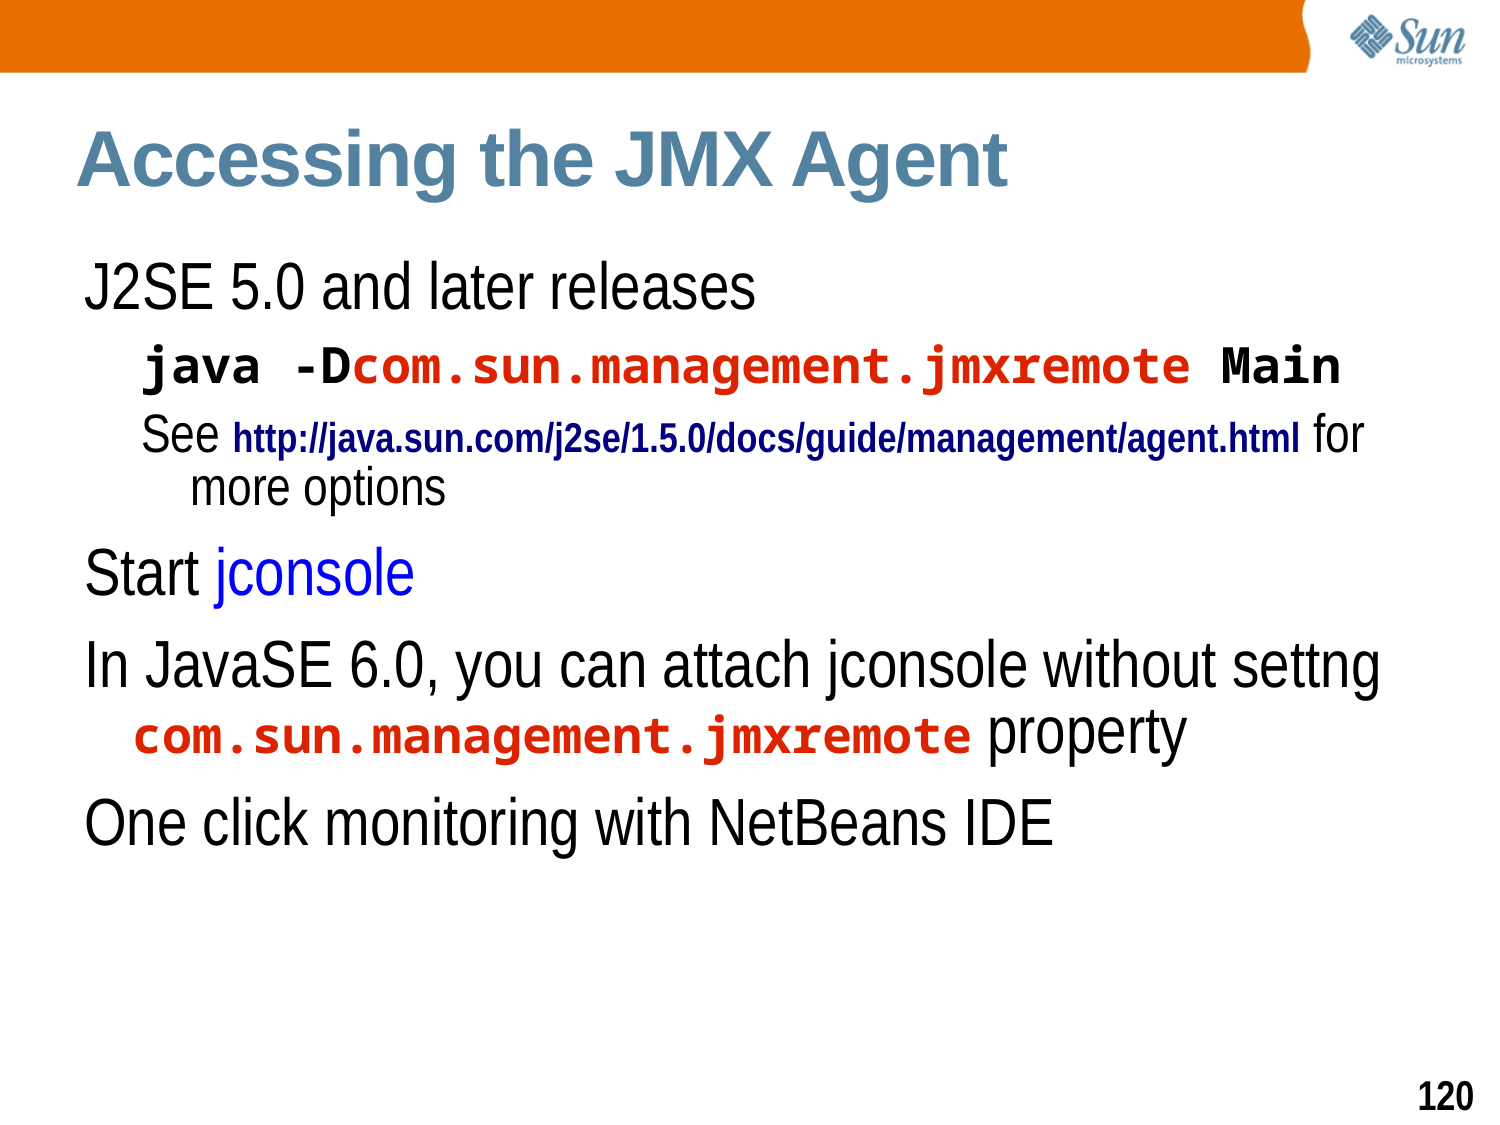

# Accessing the JMX Agent
J2SE 5.0 and later releases
java -Dcom.sun.management.jmxremote Main
See http://java.sun.com/j2se/1.5.0/docs/guide/management/agent.html for more options
Start jconsole
In JavaSE 6.0, you can attach jconsole without settng com.sun.management.jmxremote property
One click monitoring with NetBeans IDE